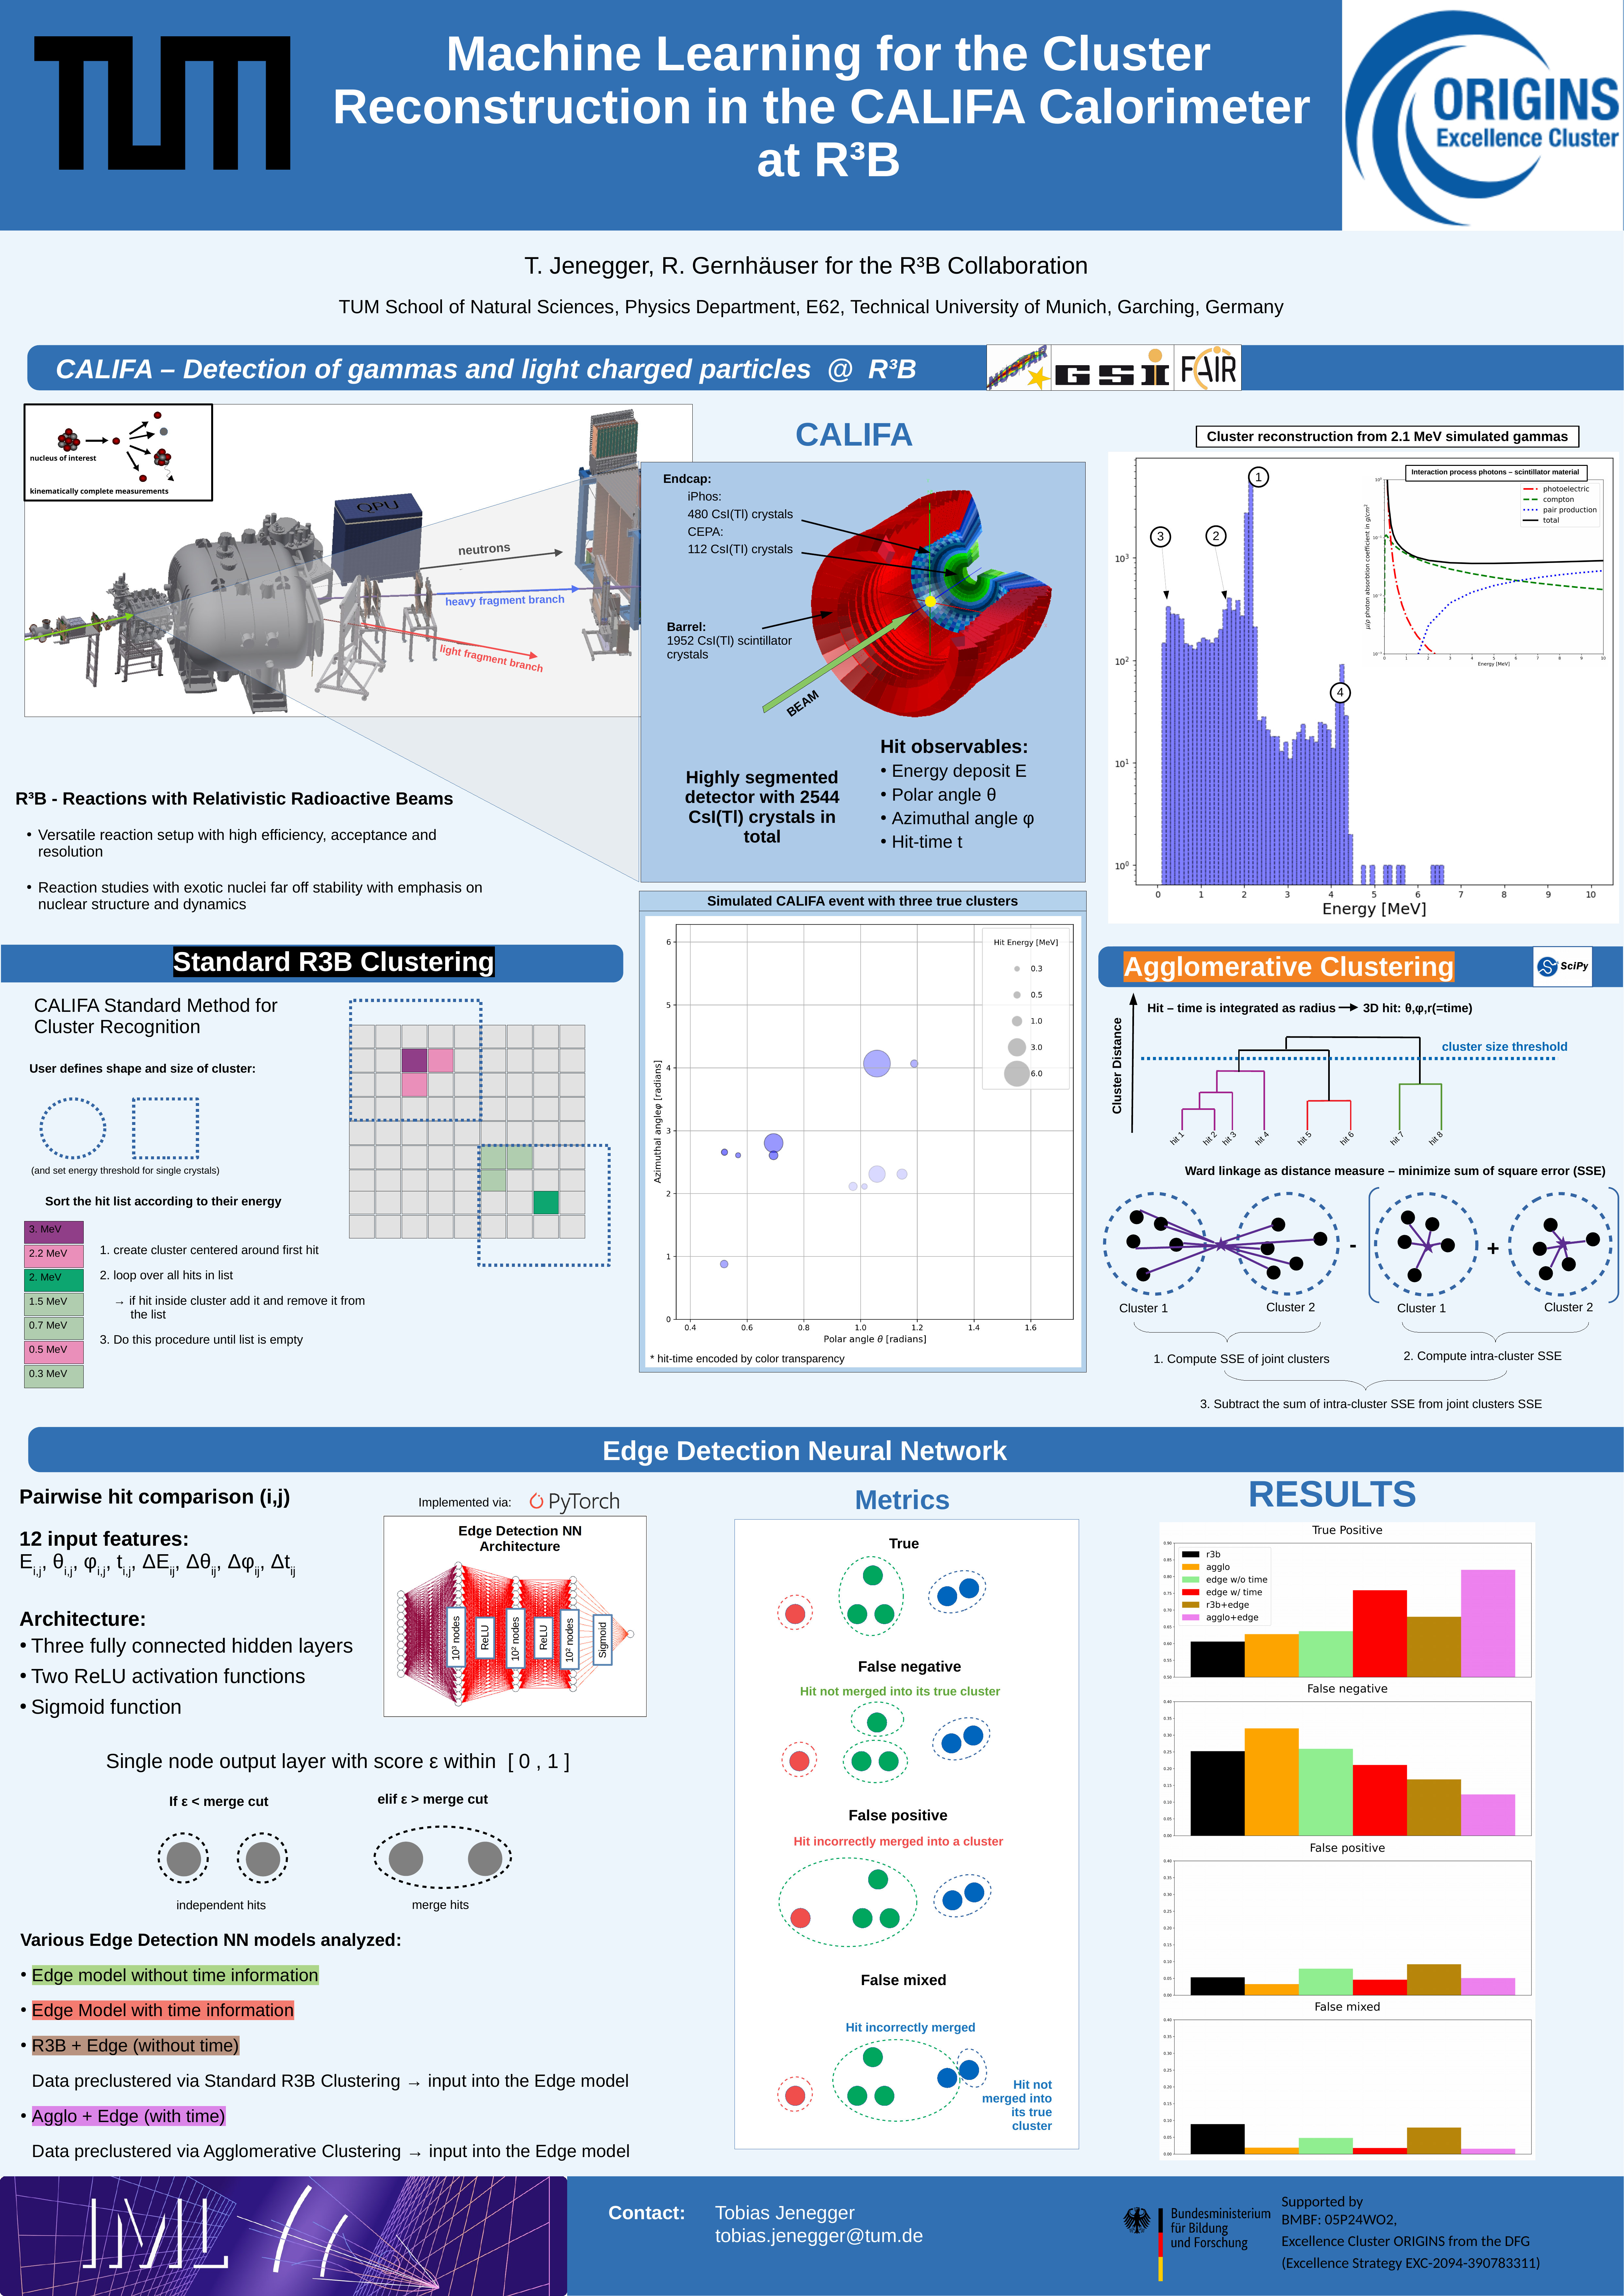

Machine Learning for the Cluster Reconstruction in the CALIFA Calorimeter
at R³B
T. Jenegger, R. Gernhäuser for the R³B Collaboration
TUM School of Natural Sciences, Physics Department, E62, Technical University of Munich, Garching, Germany
CALIFA – Detection of gammas and light charged particles @ R³B
neutrons
heavy fragment branch
light fragment branch
nucleus of interest
kinematically complete measurements
CALIFA
Cluster reconstruction from 2.1 MeV simulated gammas
Interaction process photons – scintillator material
1
Endcap:
	iPhos:
	480 CsI(Tl) crystals
	CEPA:
	112 CsI(TI) crystals
2
3
Barrel:
1952 CsI(Tl) scintillator crystals
BEAM
4
Hit observables:
Energy deposit E
Polar angle θ
Azimuthal angle φ
Hit-time t
Highly segmented detector with 2544 CsI(Tl) crystals in total
R³B - Reactions with Relativistic Radioactive Beams
Versatile reaction setup with high efficiency, acceptance and resolution
Reaction studies with exotic nuclei far off stability with emphasis on nuclear structure and dynamics
Simulated CALIFA event with three true clusters
* hit-time encoded by color transparency
Standard R3B Clustering
Agglomerative Clustering
CALIFA Standard Method for Cluster Recognition
Hit – time is integrated as radius 3D hit: θ,φ,r(=time)
cluster size threshold
Cluster Distance
User defines shape and size of cluster:
hit 1
hit 2
hit 3
hit 4
hit 5
hit 6
hit 7
hit 8
Ward linkage as distance measure – minimize sum of square error (SSE)
(and set energy threshold for single crystals)
Sort the hit list according to their energy
3. MeV
2.2 MeV
2. MeV
1.5 MeV
0.7 MeV
0.5 MeV
0.3 MeV
-
+
1. create cluster centered around first hit
2. loop over all hits in list
 → if hit inside cluster add it and remove it from the list
3. Do this procedure until list is empty
Cluster 2
Cluster 2
Cluster 1
Cluster 1
2. Compute intra-cluster SSE
1. Compute SSE of joint clusters
3. Subtract the sum of intra-cluster SSE from joint clusters SSE
Edge Detection Neural Network
RESULTS
Metrics
Pairwise hit comparison (i,j)
Implemented via:
12 input features:
Ei,j, θi,j, φi,j, ti,j, ΔEij, Δθij, Δφij, Δtij
True
Architecture:
Three fully connected hidden layers
Two ReLU activation functions
Sigmoid function
False negative
Hit not merged into its true cluster
Single node output layer with score ε within [ 0 , 1 ]
elif ε > merge cut
merge hits
 If ε < merge cut
independent hits
False positive
Hit incorrectly merged into a cluster
Various Edge Detection NN models analyzed:
Edge model without time information
Edge Model with time information
R3B + Edge (without time)
Data preclustered via Standard R3B Clustering → input into the Edge model
Agglo + Edge (with time)
Data preclustered via Agglomerative Clustering → input into the Edge model
False mixed
Hit incorrectly merged
Hit not merged into its true cluster
Supported by
BMBF: 05P24WO2,
Excellence Cluster ORIGINS from the DFG
(Excellence Strategy EXC-2094-390783311)
Contact:	 Tobias Jenegger
	 tobias.jenegger@tum.de